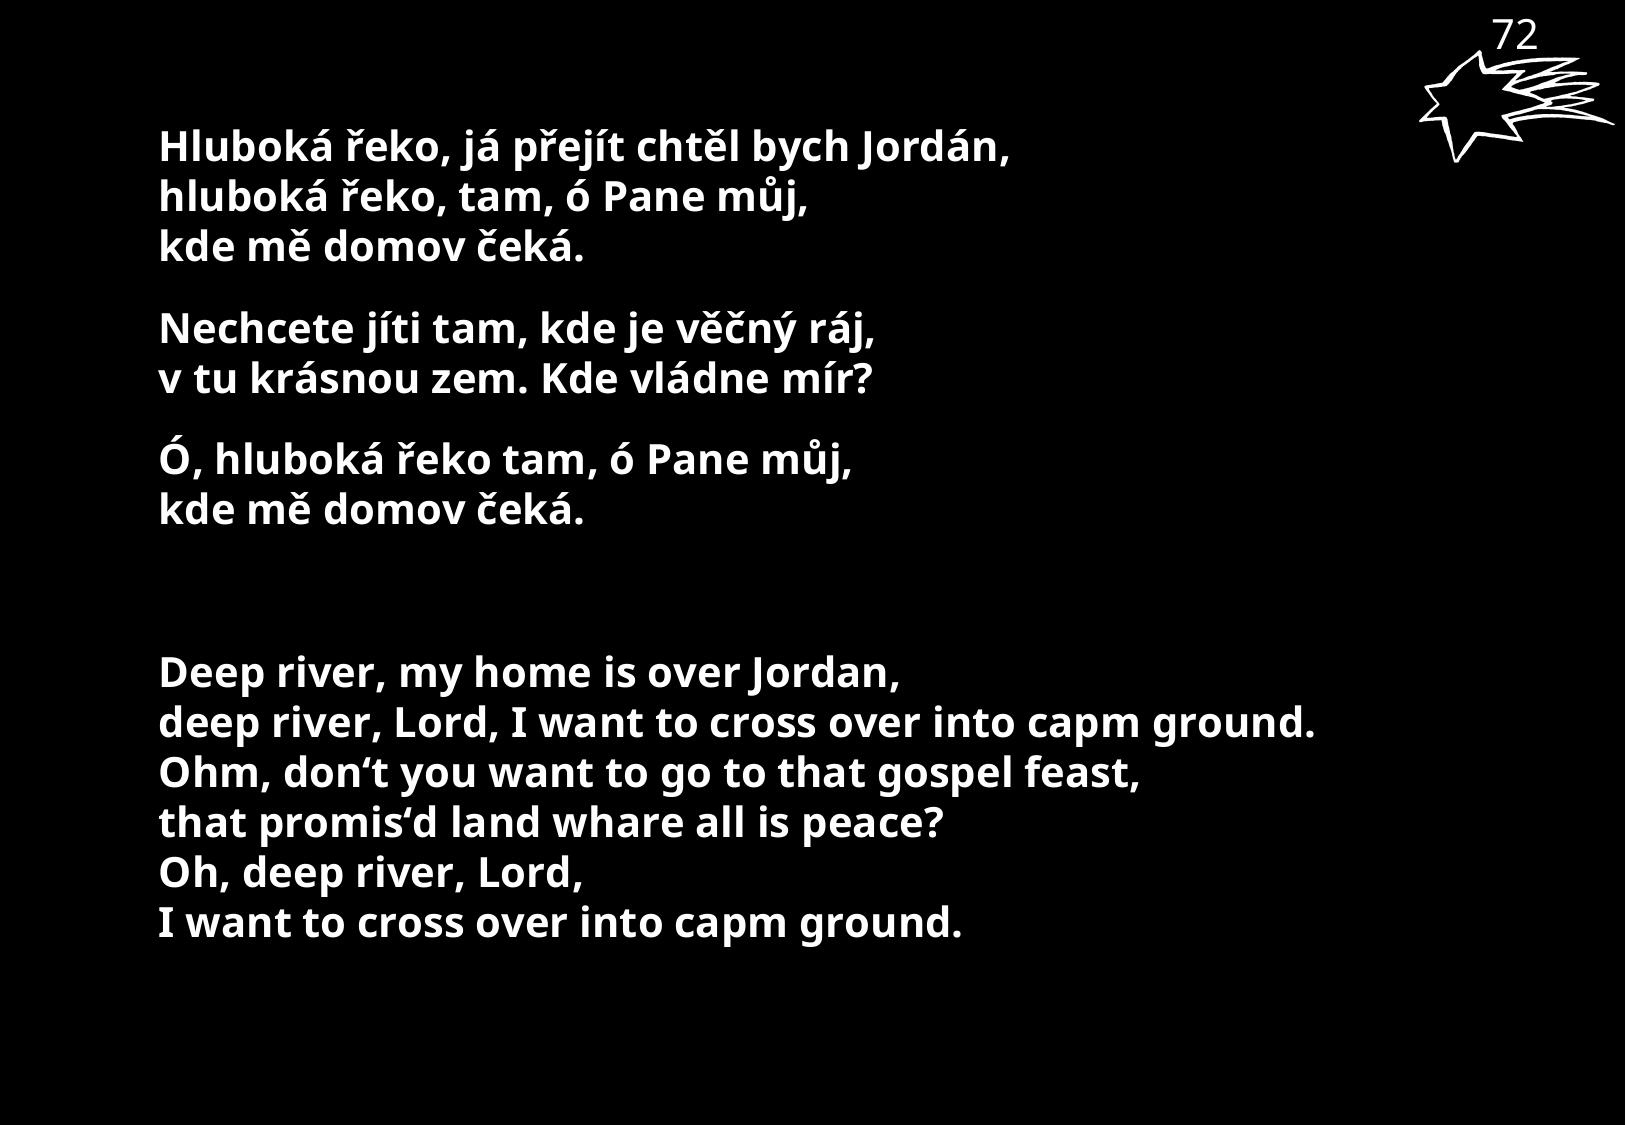

72
# Hluboká řeko, já přejít chtěl bych Jordán, hluboká řeko, tam, ó Pane můj, kde mě domov čeká.
 	Nechcete jíti tam, kde je věčný ráj,
v tu krásnou zem. Kde vládne mír?
	Ó, hluboká řeko tam, ó Pane můj,
kde mě domov čeká.
	Deep river, my home is over Jordan,
deep river, Lord, I want to cross over into capm ground.
Ohm, don‘t you want to go to that gospel feast,
that promis‘d land whare all is peace?
Oh, deep river, Lord,
I want to cross over into capm ground.